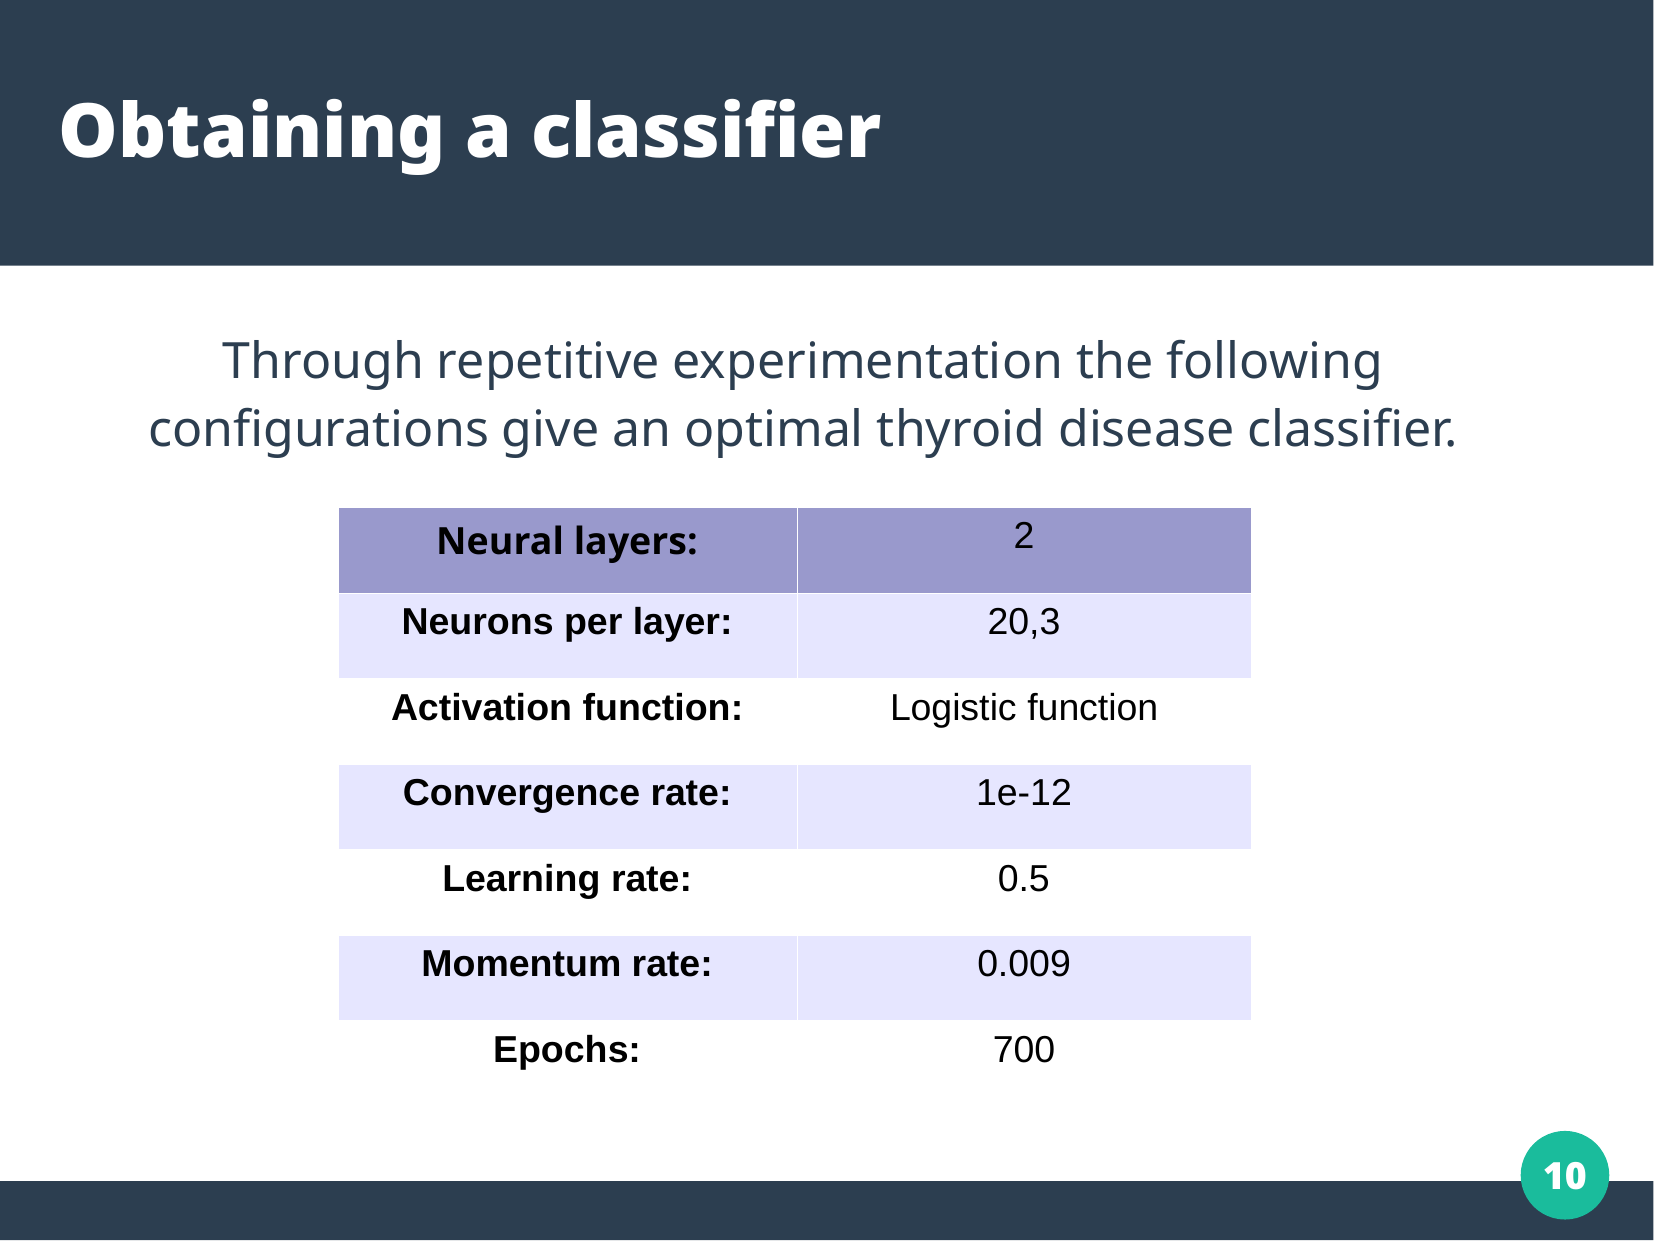

# Obtaining a classifier
Through repetitive experimentation the following configurations give an optimal thyroid disease classifier.
| Neural layers: | 2 |
| --- | --- |
| Neurons per layer: | 20,3 |
| Activation function: | Logistic function |
| Convergence rate: | 1e-12 |
| Learning rate: | 0.5 |
| Momentum rate: | 0.009 |
| Epochs: | 700 |
10